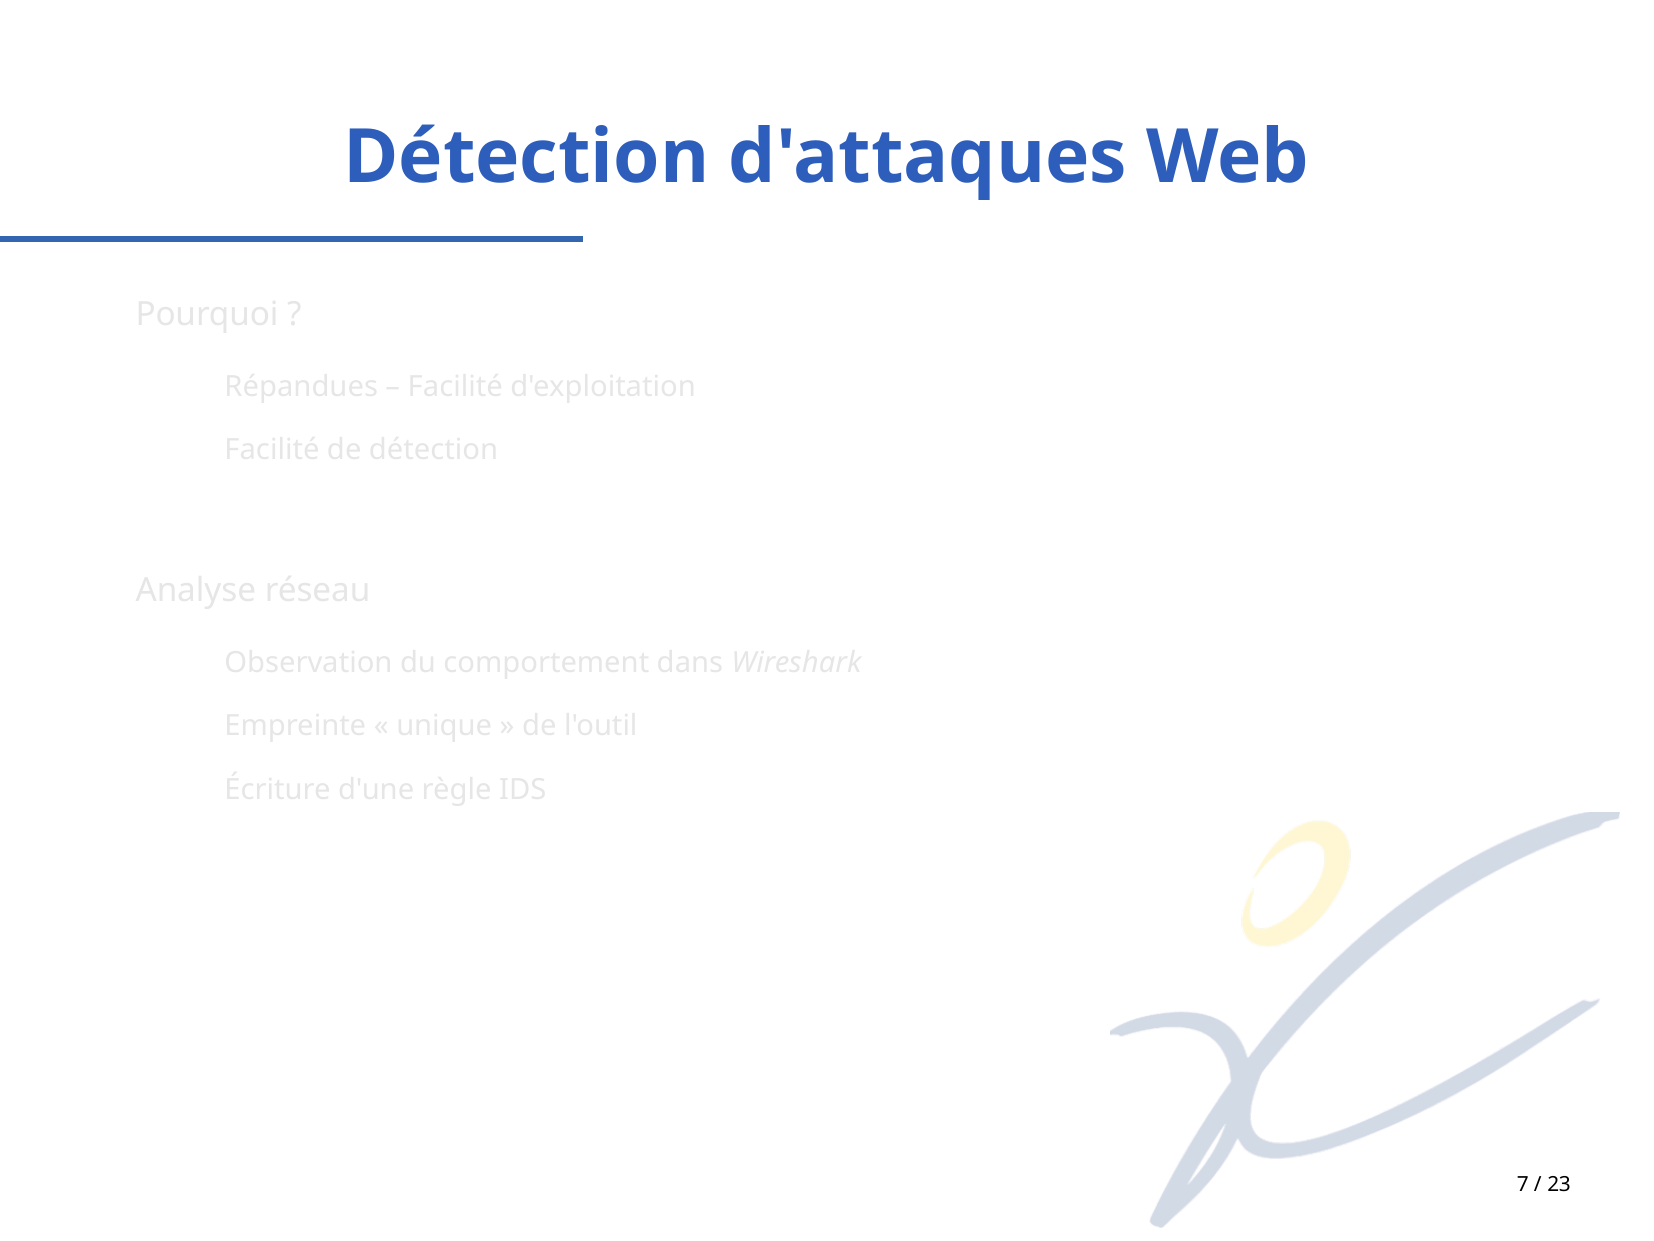

# Détection d'attaques Web
Pourquoi ?
Répandues – Facilité d'exploitation
Facilité de détection
Analyse réseau
Observation du comportement dans Wireshark
Empreinte « unique » de l'outil
Écriture d'une règle IDS
7